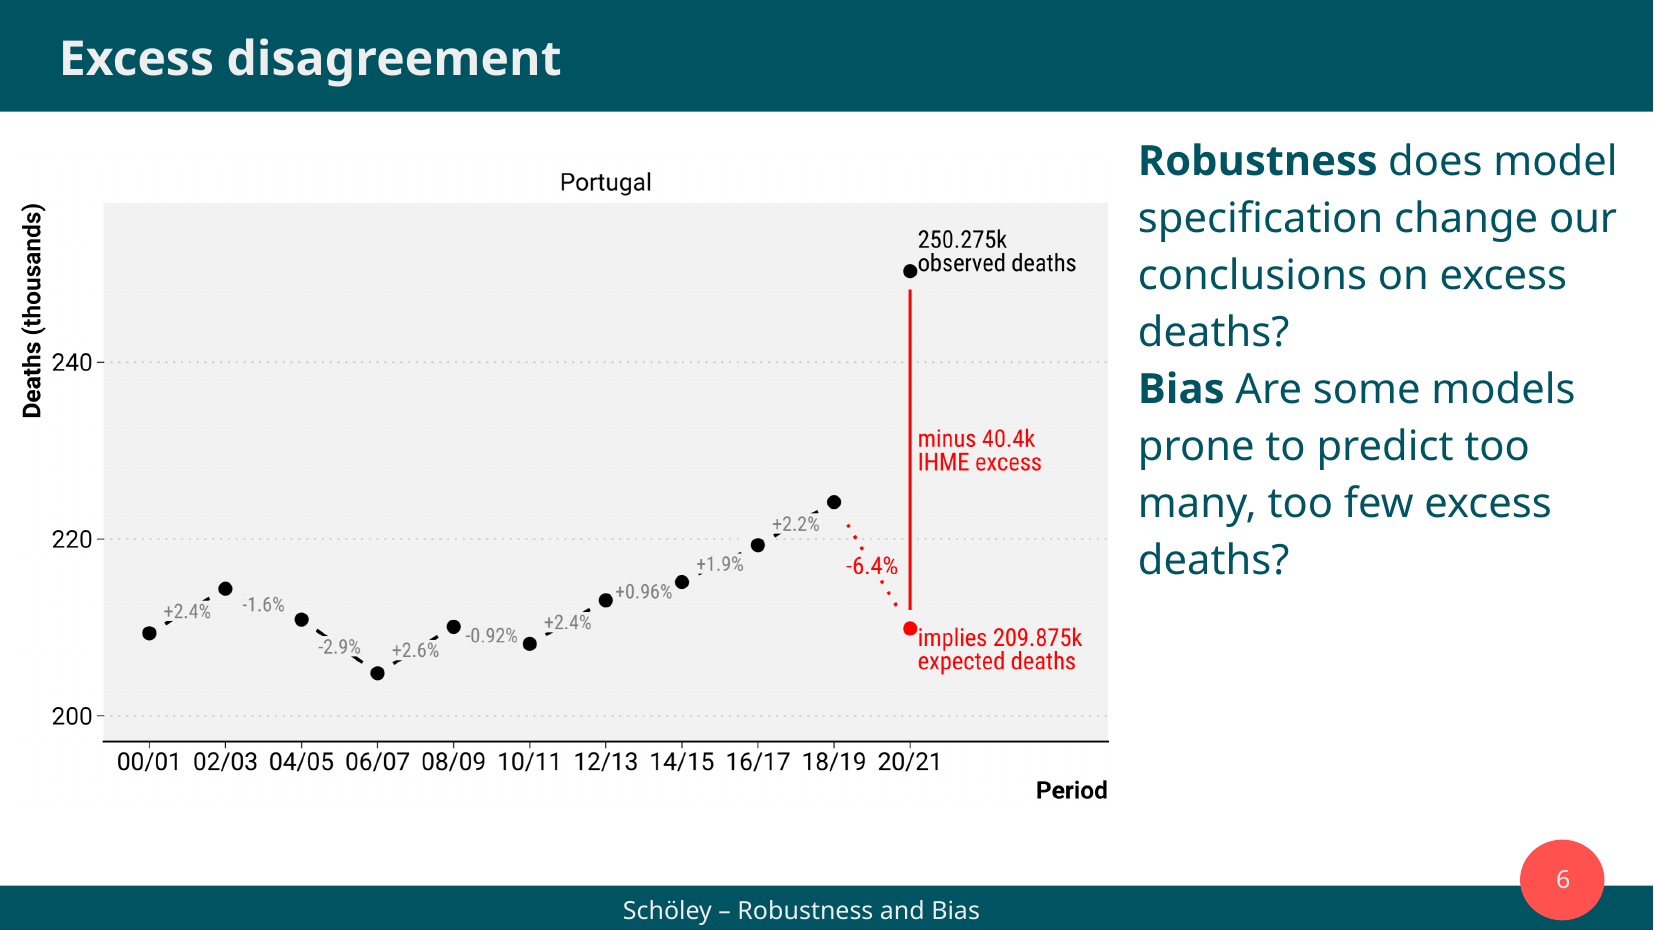

# Excess disagreement
Robustness does model specification change our conclusions on excess deaths?
Bias Are some models prone to predict too many, too few excess deaths?
6
Schöley – Robustness and Bias